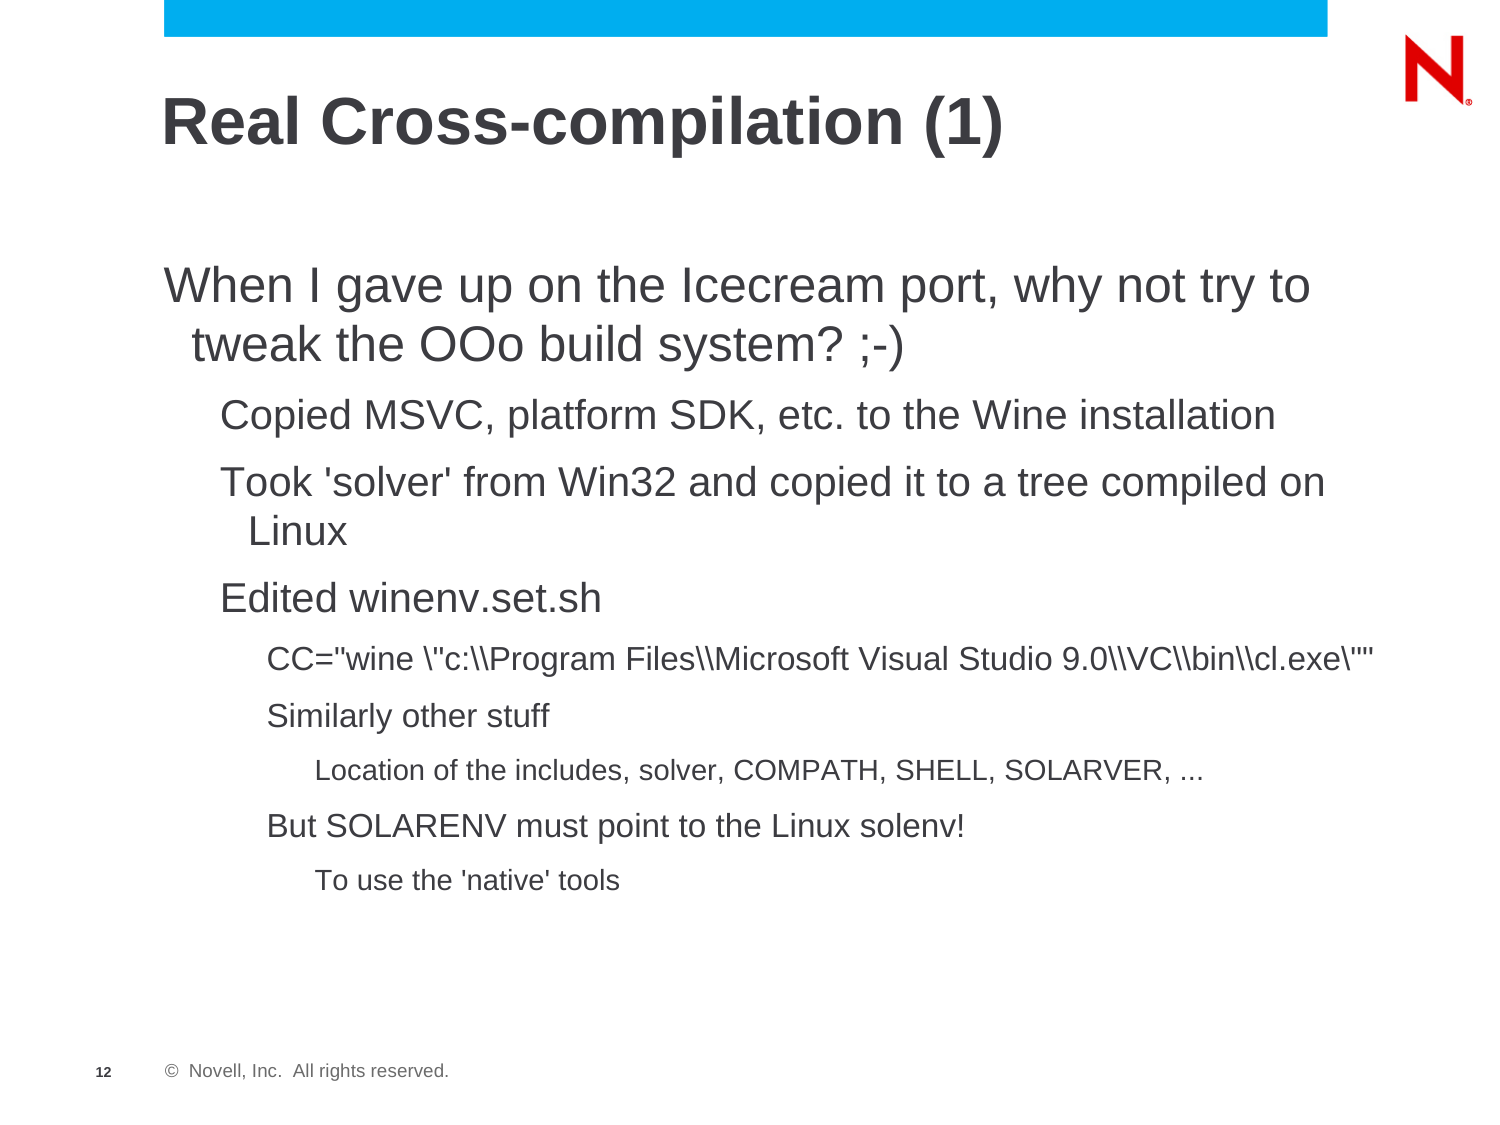

# Real Cross-compilation (1)
When I gave up on the Icecream port, why not try to tweak the OOo build system? ;-)
Copied MSVC, platform SDK, etc. to the Wine installation
Took 'solver' from Win32 and copied it to a tree compiled on Linux
Edited winenv.set.sh
CC="wine \"c:\\Program Files\\Microsoft Visual Studio 9.0\\VC\\bin\\cl.exe\""
Similarly other stuff
Location of the includes, solver, COMPATH, SHELL, SOLARVER, ...
But SOLARENV must point to the Linux solenv!
To use the 'native' tools